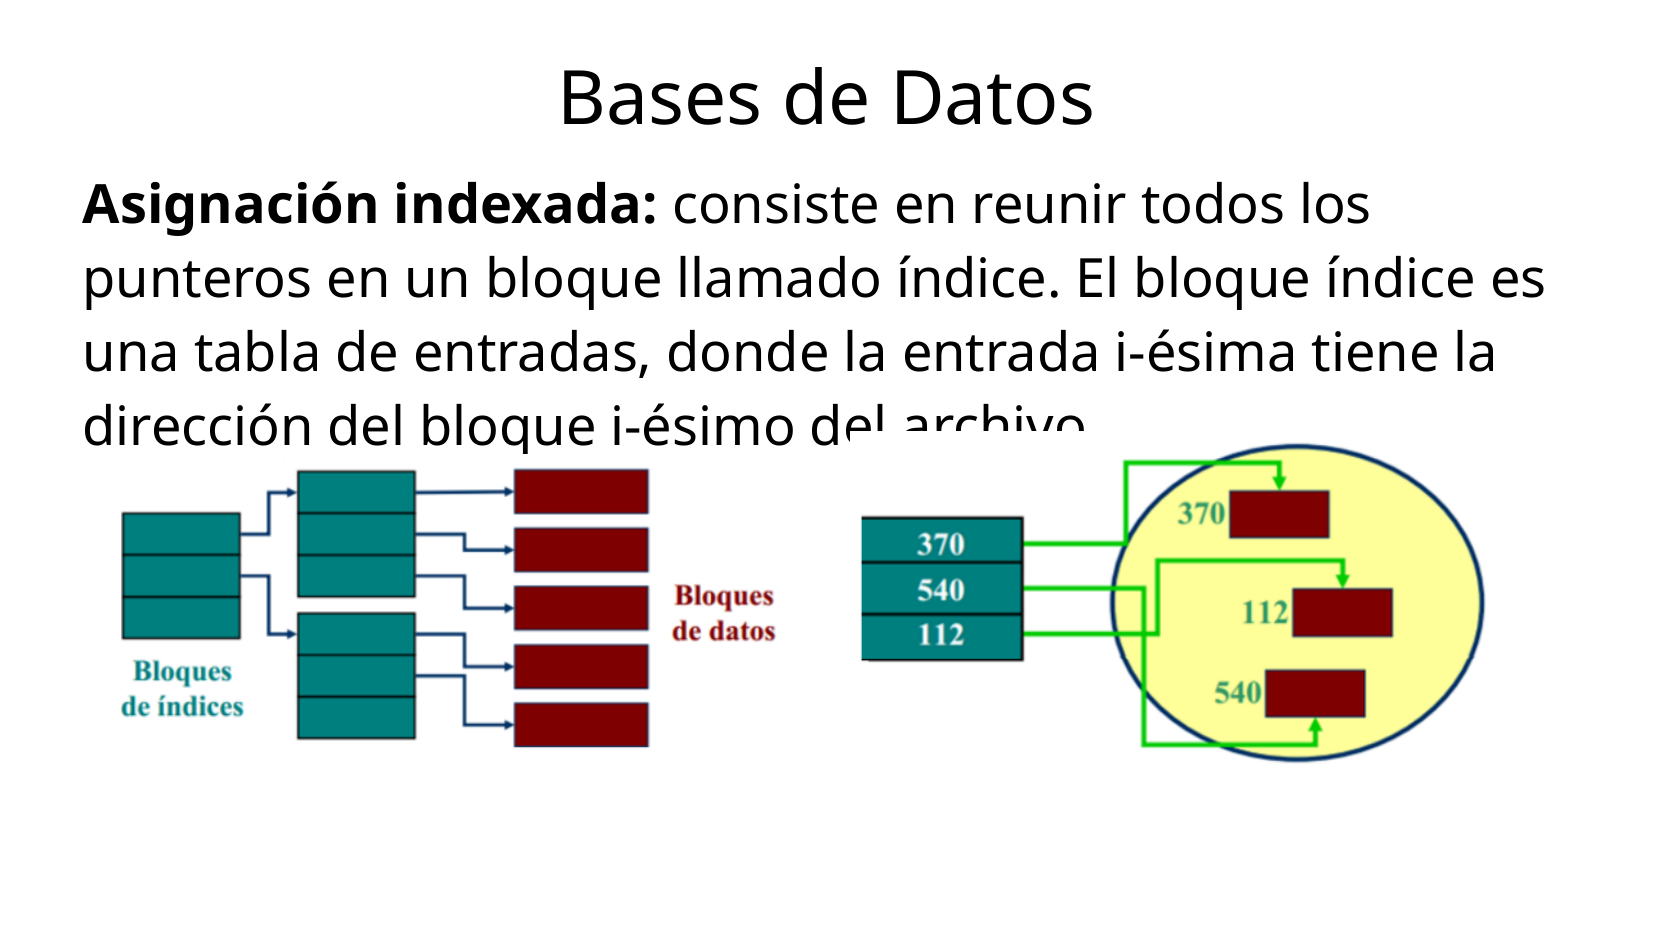

# Bases de Datos
Asignación indexada: consiste en reunir todos los punteros en un bloque llamado índice. El bloque índice es una tabla de entradas, donde la entrada i-ésima tiene la dirección del bloque i-ésimo del archivo.